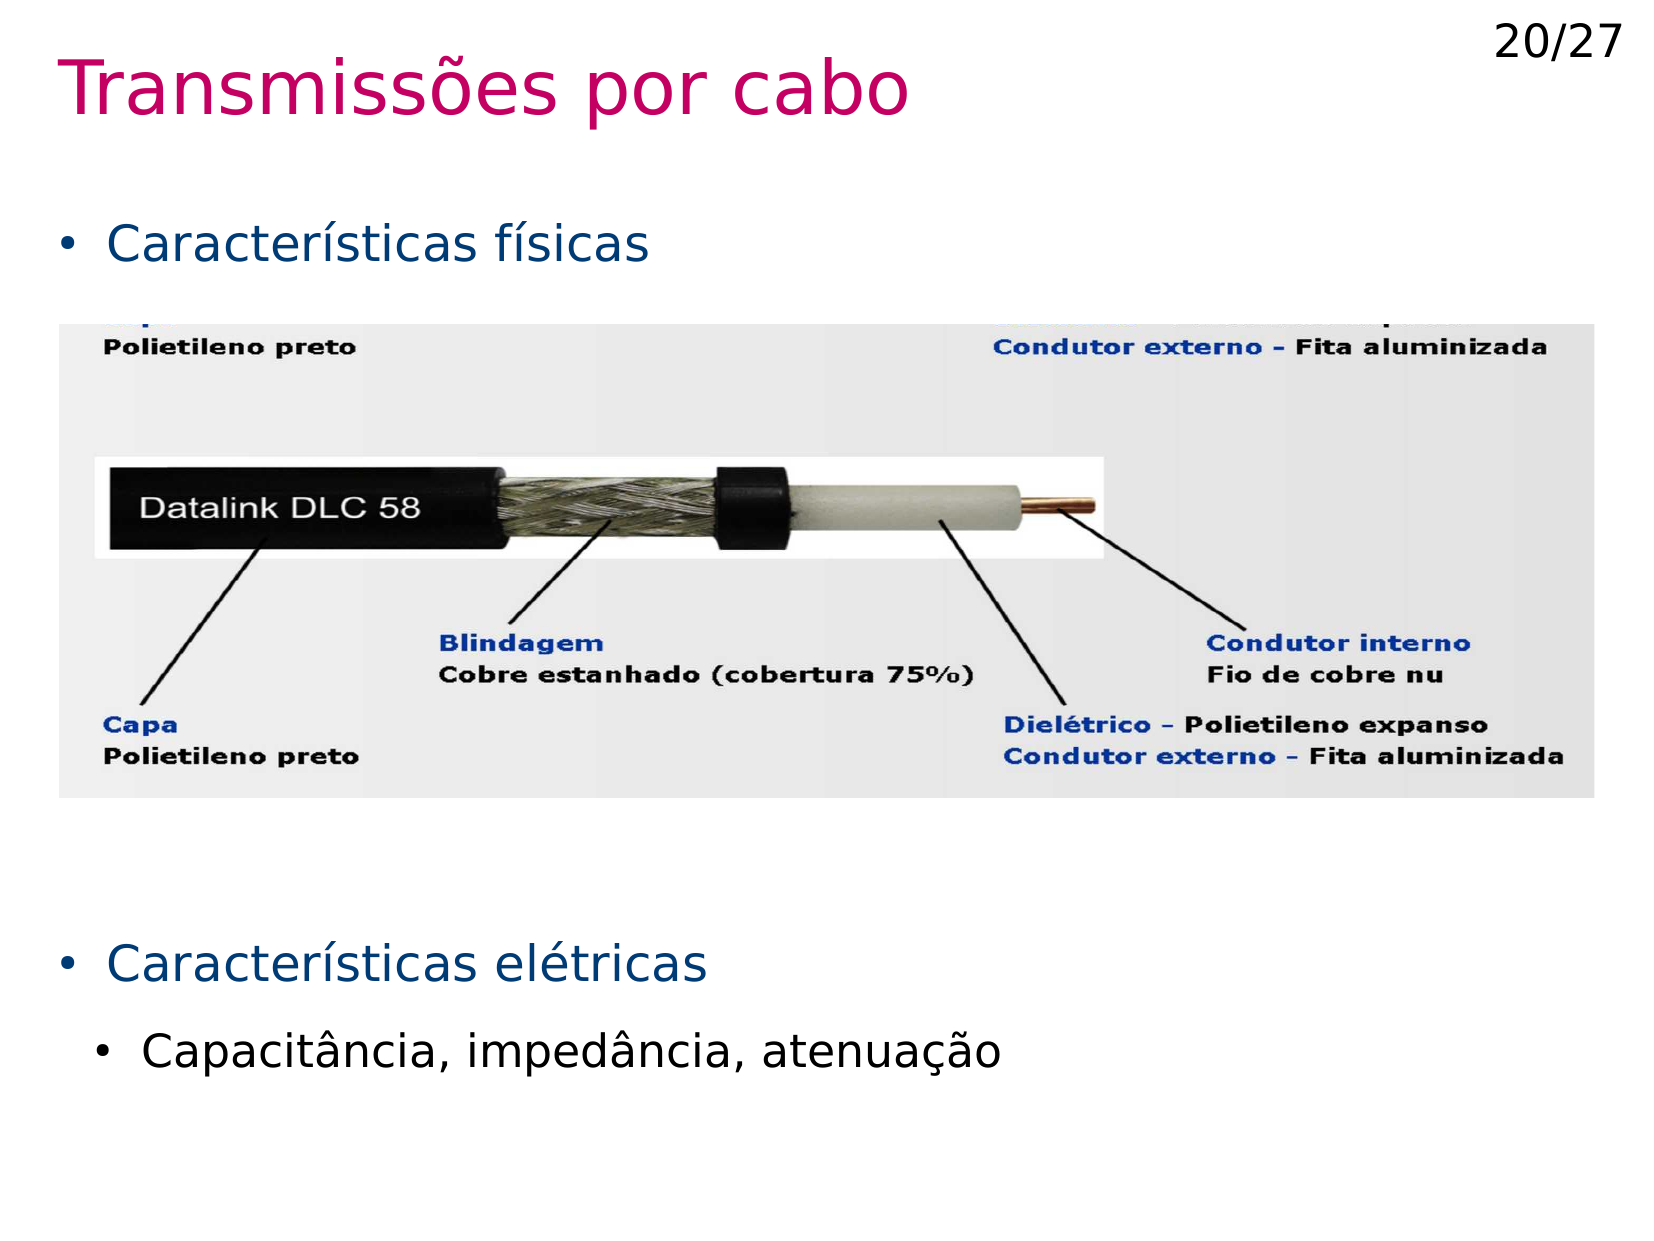

20
# Transmissões por cabo
Características físicas
Características elétricas
Capacitância, impedância, atenuação